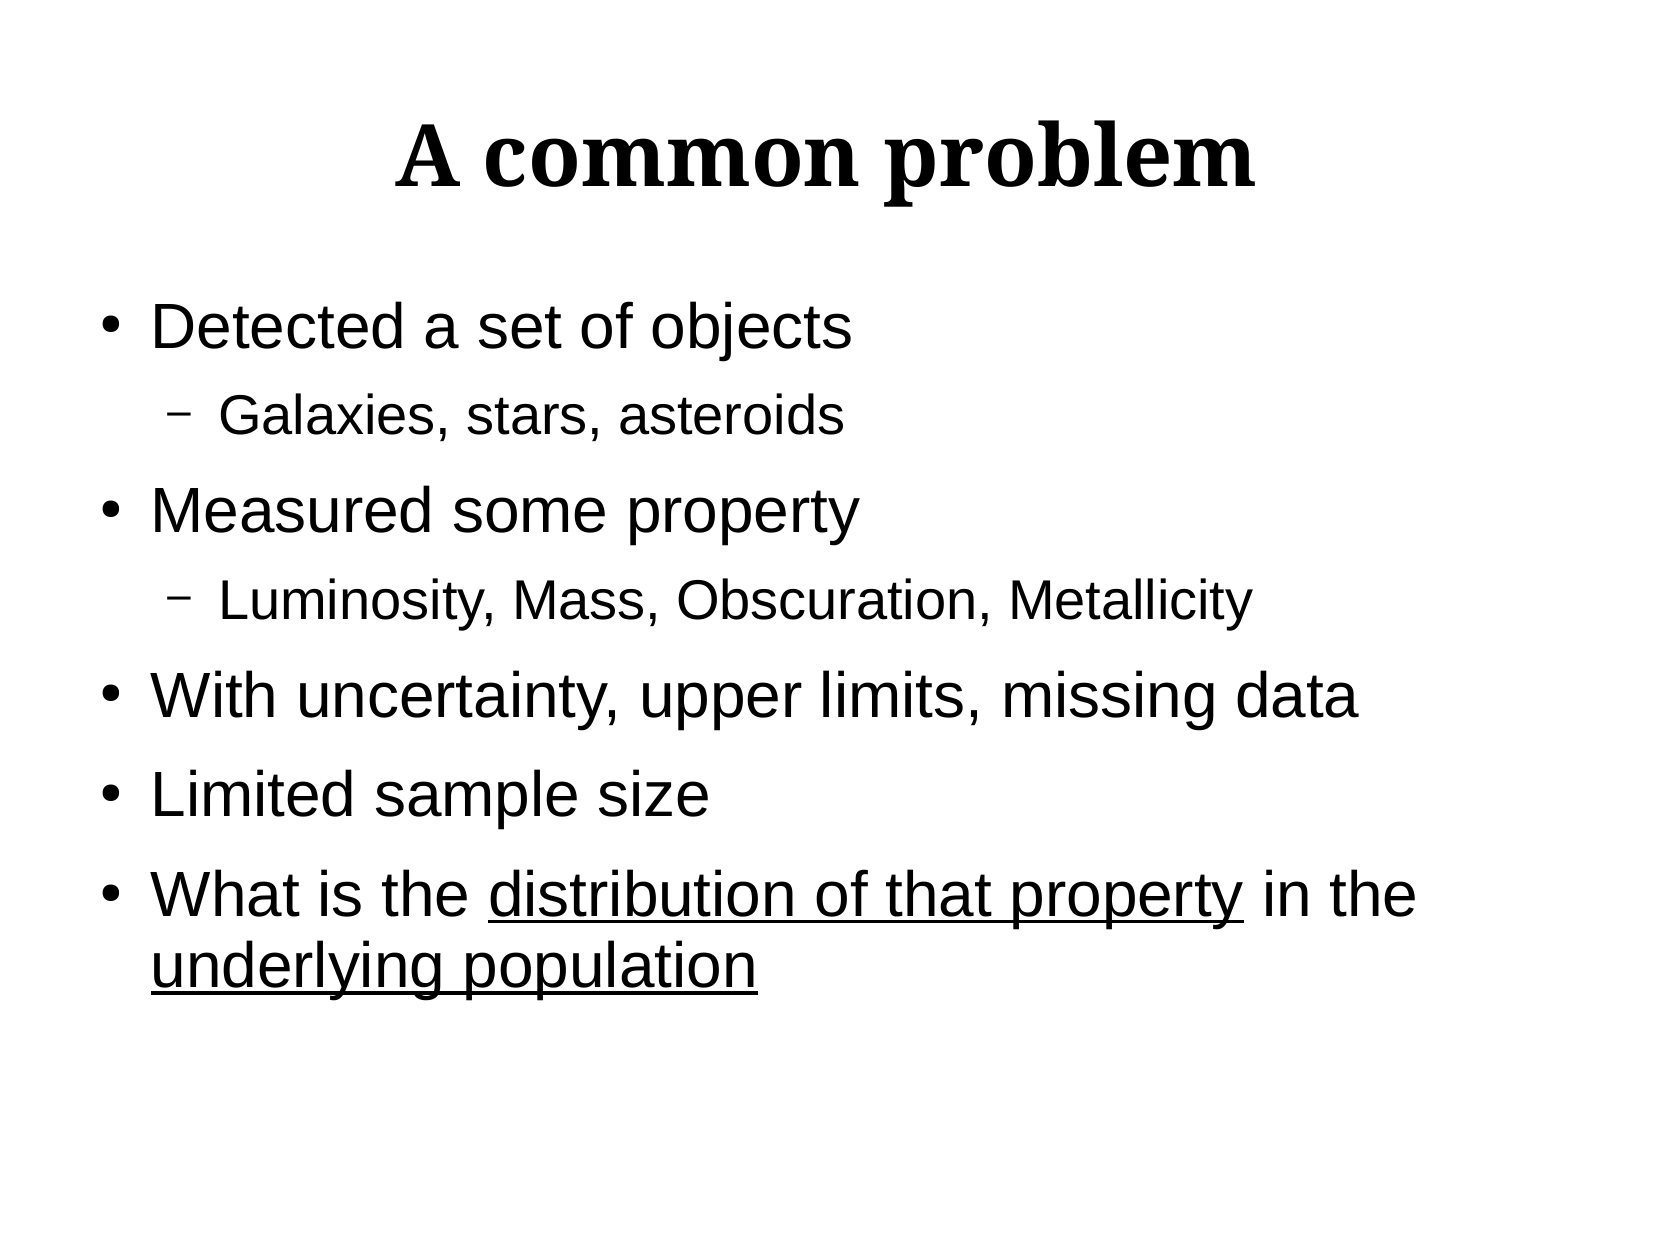

# A common problem
Detected a set of objects
Galaxies, stars, asteroids
Measured some property
Luminosity, Mass, Obscuration, Metallicity
With uncertainty, upper limits, missing data
Limited sample size
What is the distribution of that property in the underlying population